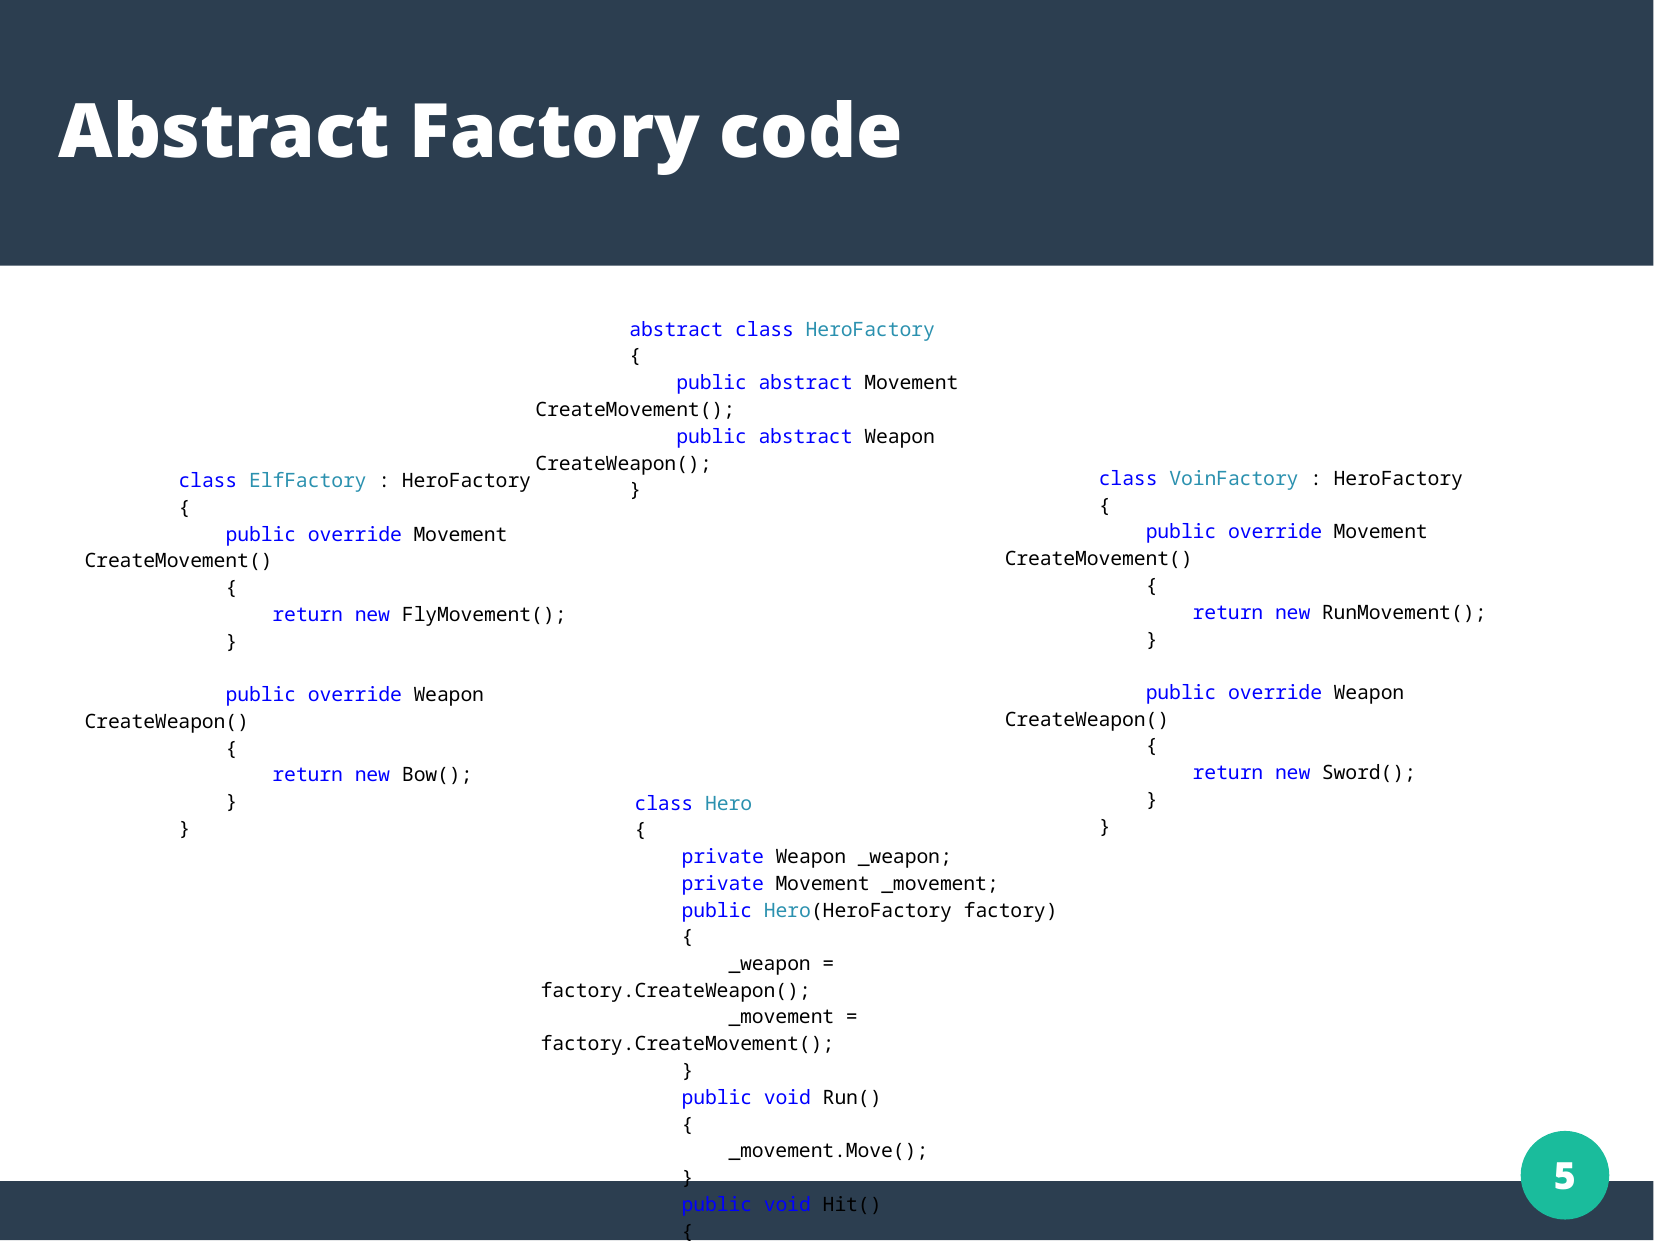

# Abstract Factory code
 abstract class HeroFactory
 {
 public abstract Movement CreateMovement();
 public abstract Weapon CreateWeapon();
 }
 class VoinFactory : HeroFactory
 {
 public override Movement CreateMovement()
 {
 return new RunMovement();
 }
 public override Weapon CreateWeapon()
 {
 return new Sword();
 }
 }
 class ElfFactory : HeroFactory
 {
 public override Movement CreateMovement()
 {
 return new FlyMovement();
 }
 public override Weapon CreateWeapon()
 {
 return new Bow();
 }
 }
 class Hero
 {
 private Weapon _weapon;
 private Movement _movement;
 public Hero(HeroFactory factory)
 {
 _weapon = factory.CreateWeapon();
 _movement = factory.CreateMovement();
 }
 public void Run()
 {
 _movement.Move();
 }
 public void Hit()
 {
 _weapon.Hit();
 }
 }
5